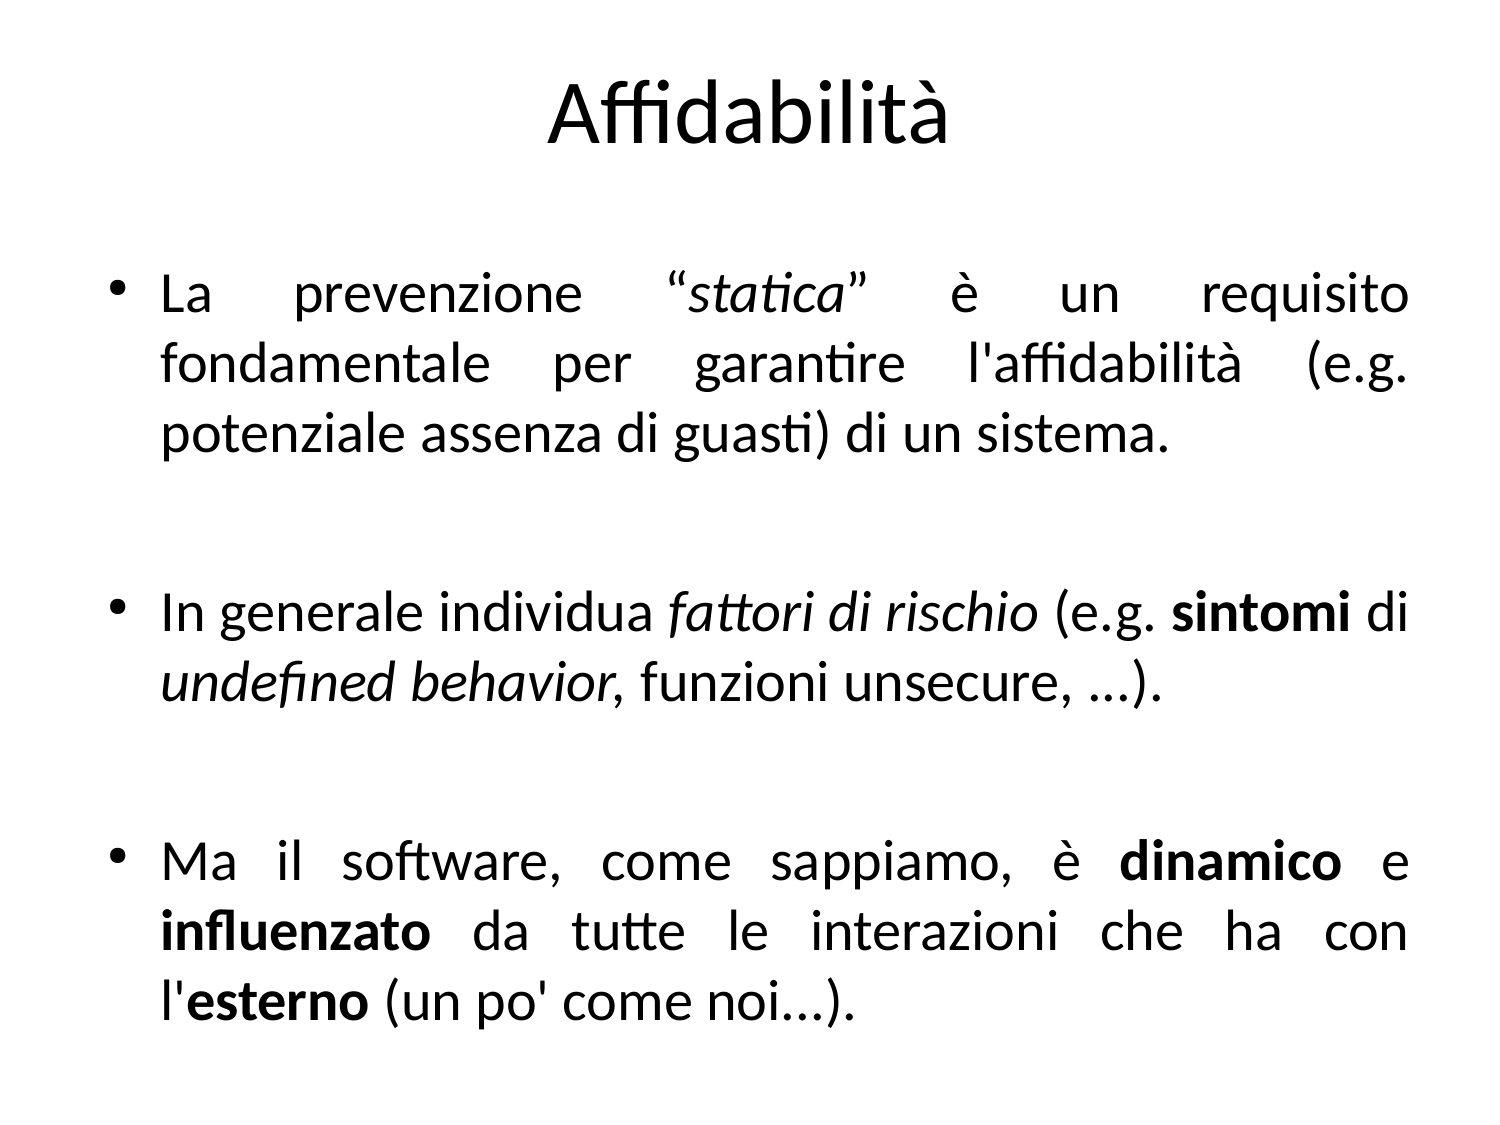

# Affidabilità
La prevenzione “statica” è un requisito fondamentale per garantire l'affidabilità (e.g. potenziale assenza di guasti) di un sistema.
In generale individua fattori di rischio (e.g. sintomi di undefined behavior, funzioni unsecure, ...).
Ma il software, come sappiamo, è dinamico e influenzato da tutte le interazioni che ha con l'esterno (un po' come noi...).